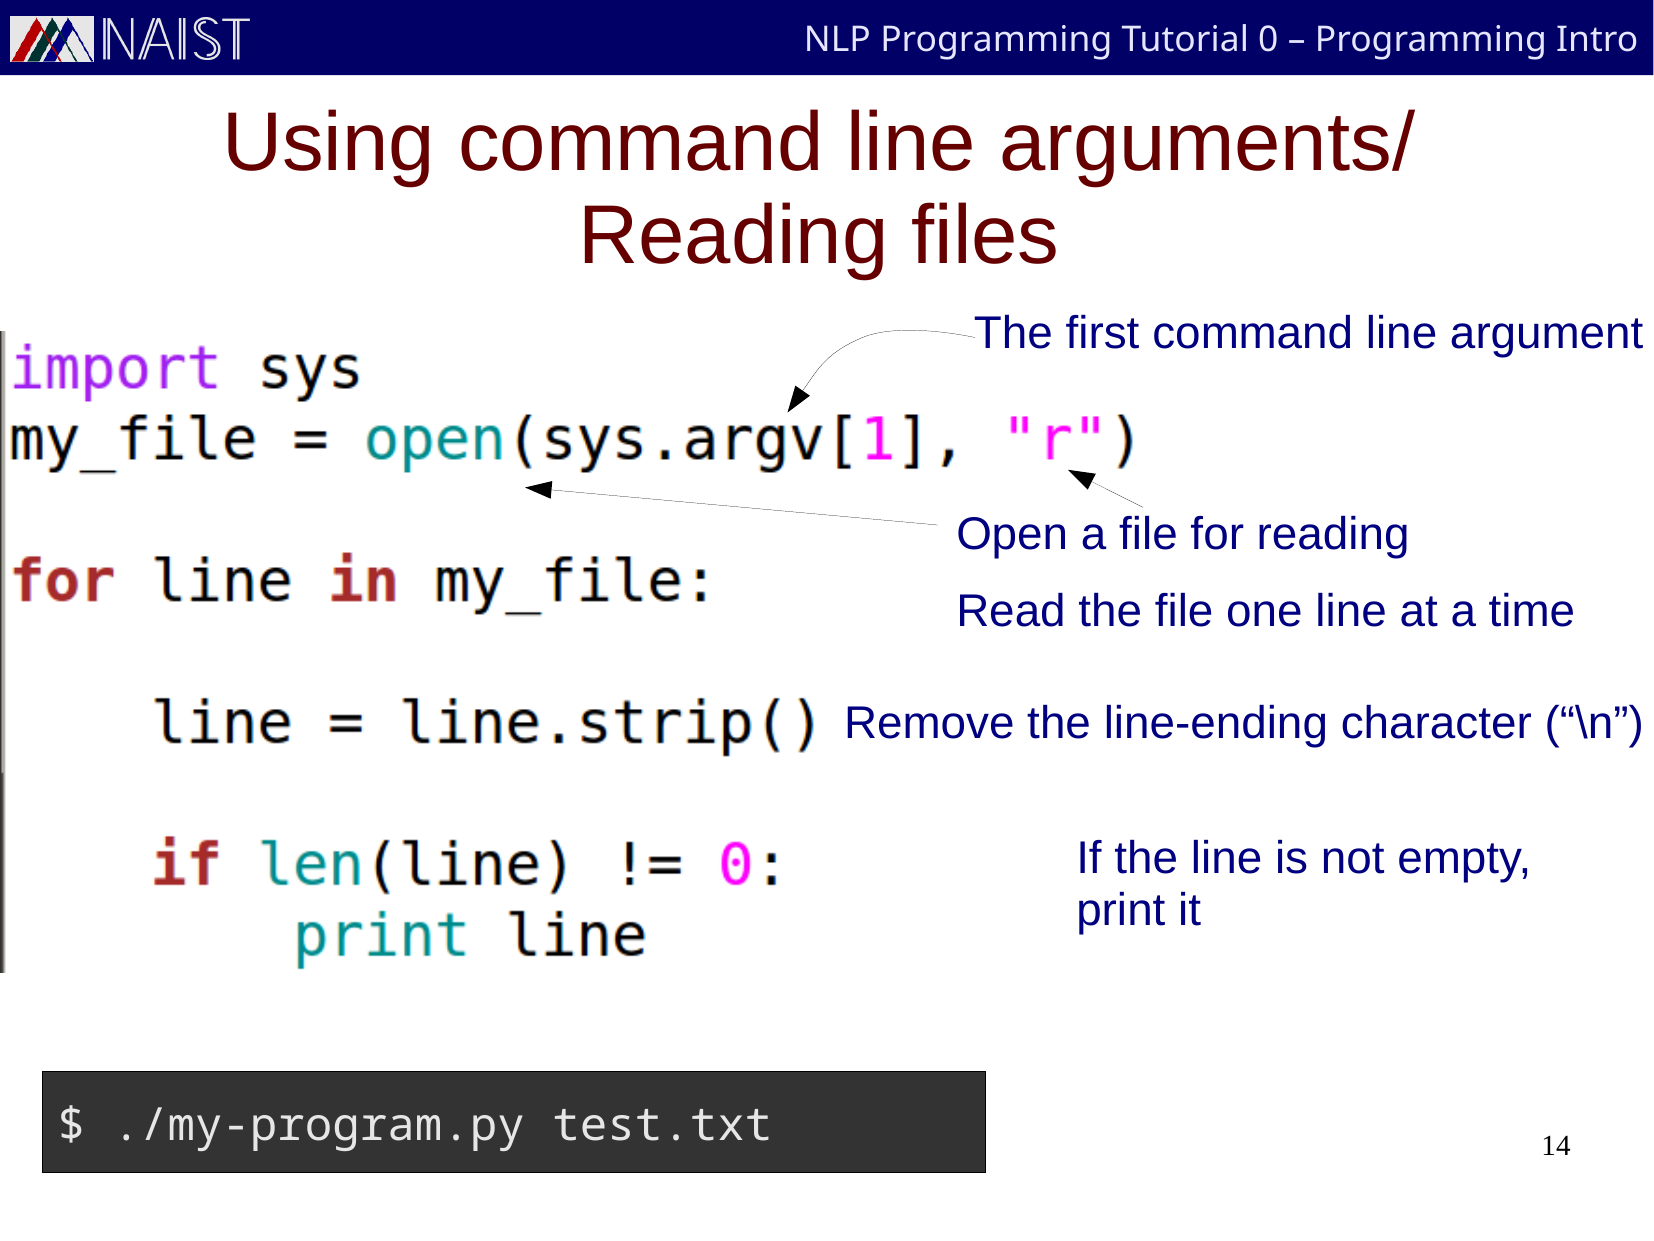

# Using command line arguments/ Reading files
The first command line argument
Open a file for reading
Read the file one line at a time
Remove the line-ending character (“\n”)
If the line is not empty,
print it
$ ./my-program.py test.txt
14